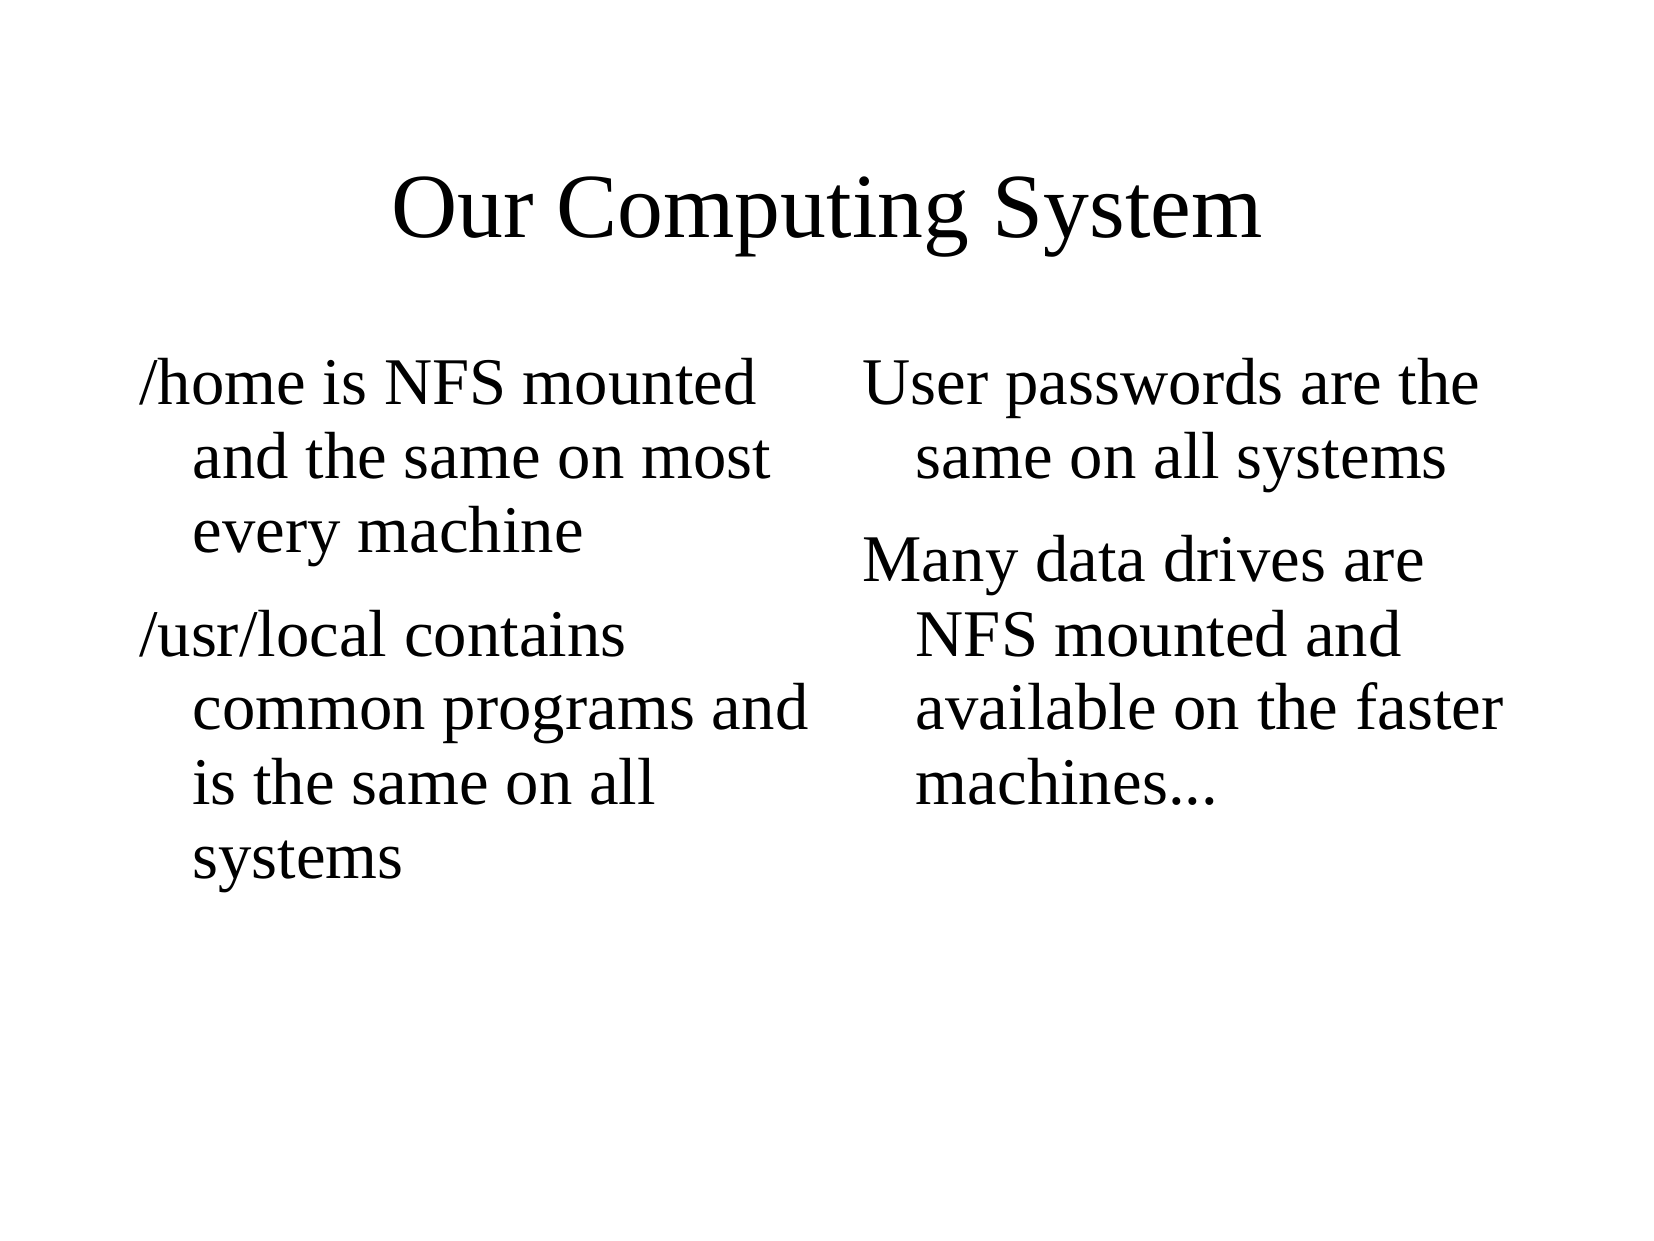

# Our Computing System
/home is NFS mounted and the same on most every machine
/usr/local contains common programs and is the same on all systems
User passwords are the same on all systems
Many data drives are NFS mounted and available on the faster machines...